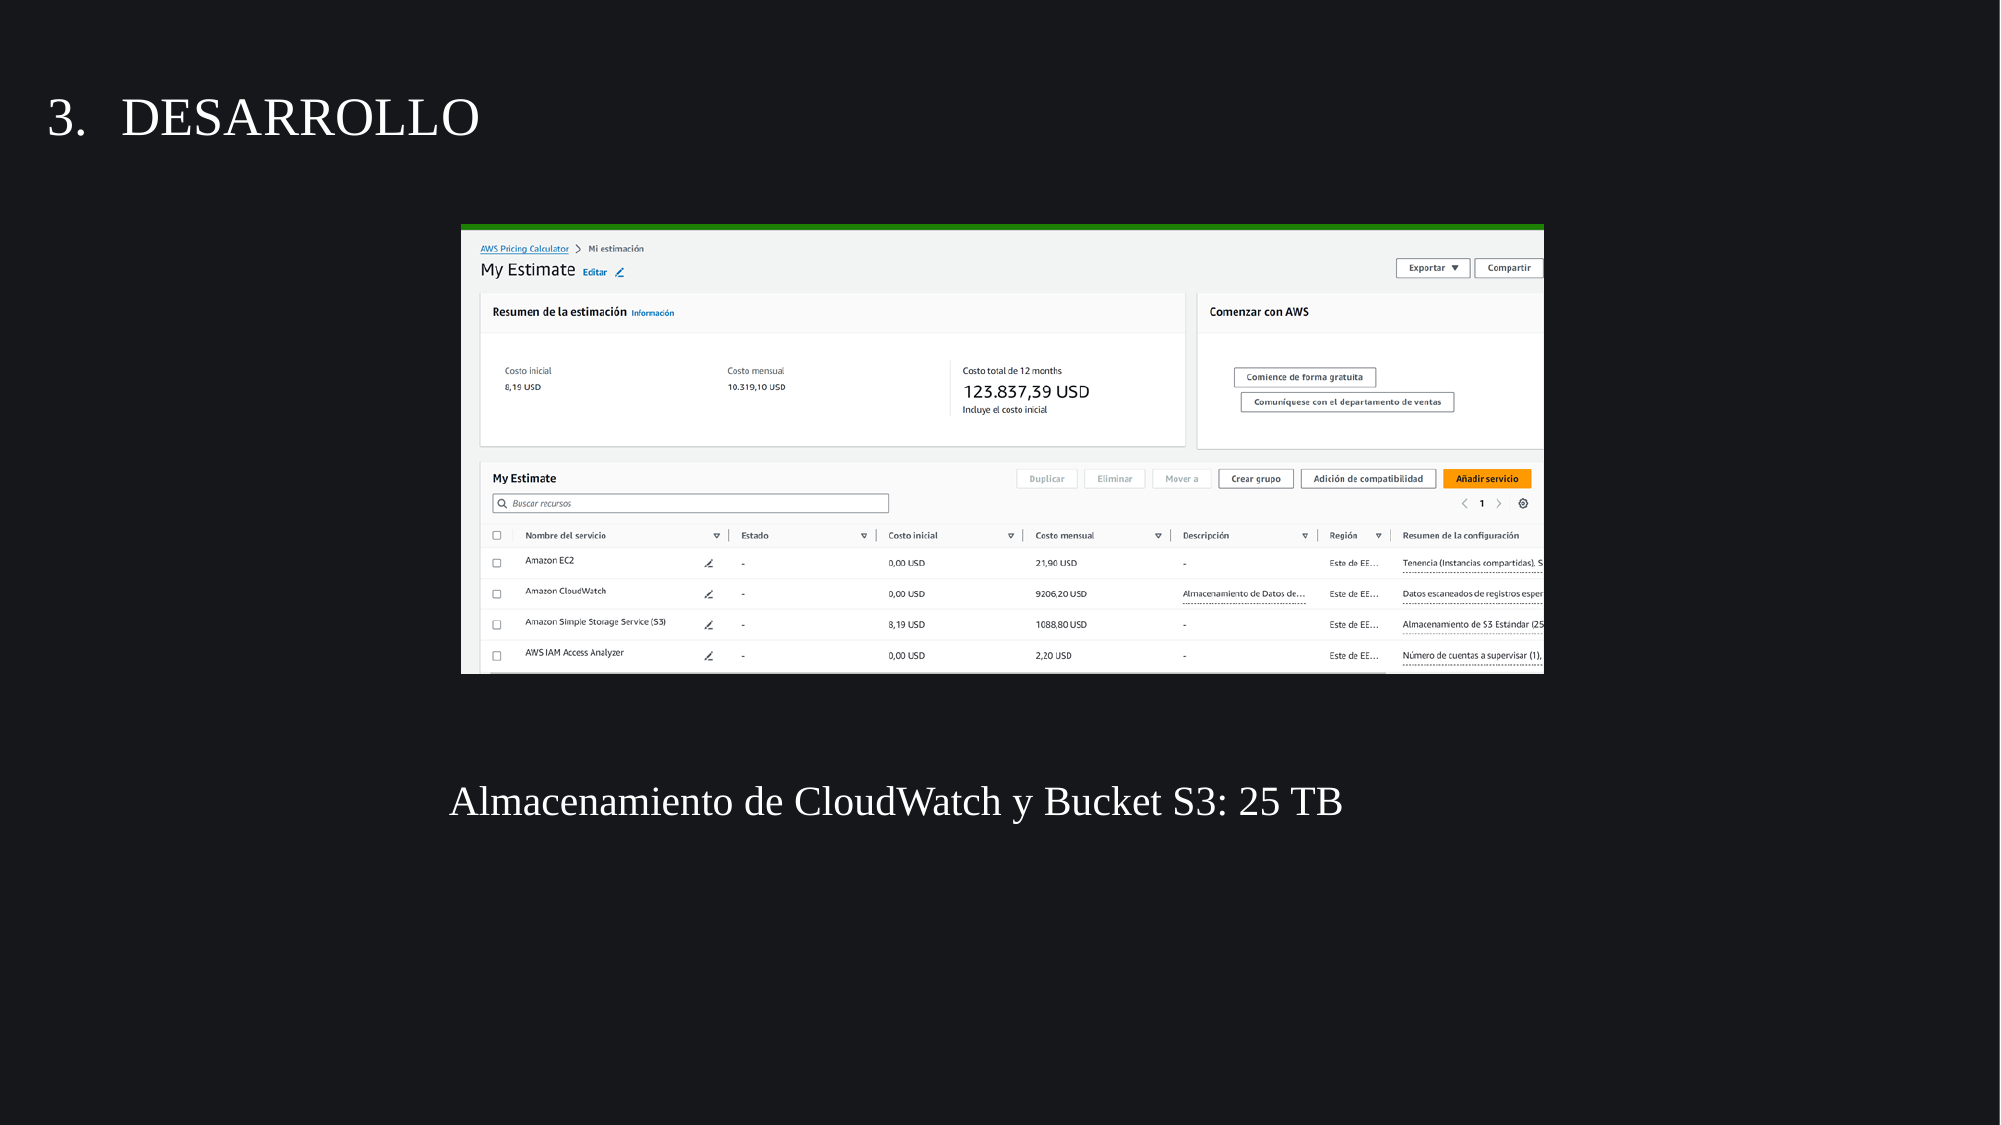

# 3.	DESARROLLO
Almacenamiento de CloudWatch y Bucket S3: 25 TB